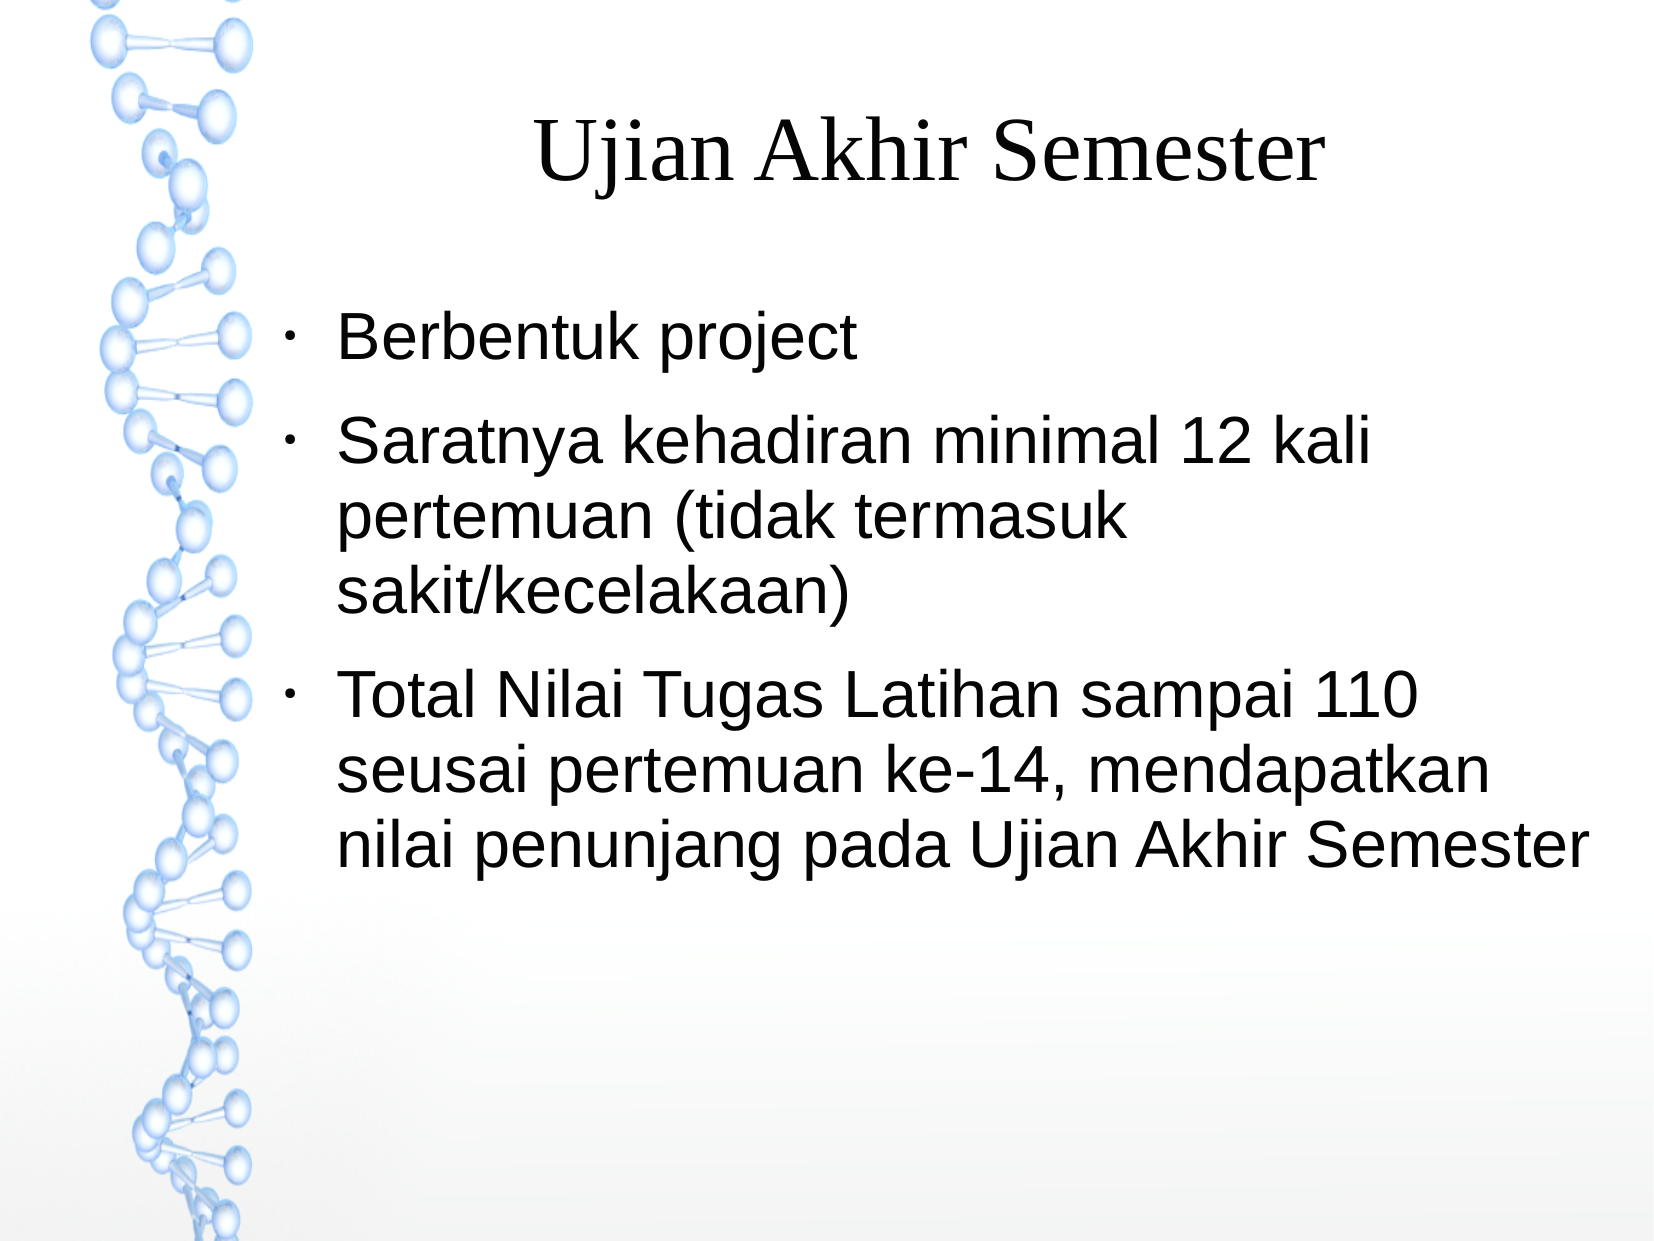

# Ujian Akhir Semester
Berbentuk project
Saratnya kehadiran minimal 12 kali pertemuan (tidak termasuk sakit/kecelakaan)
Total Nilai Tugas Latihan sampai 110 seusai pertemuan ke-14, mendapatkan nilai penunjang pada Ujian Akhir Semester